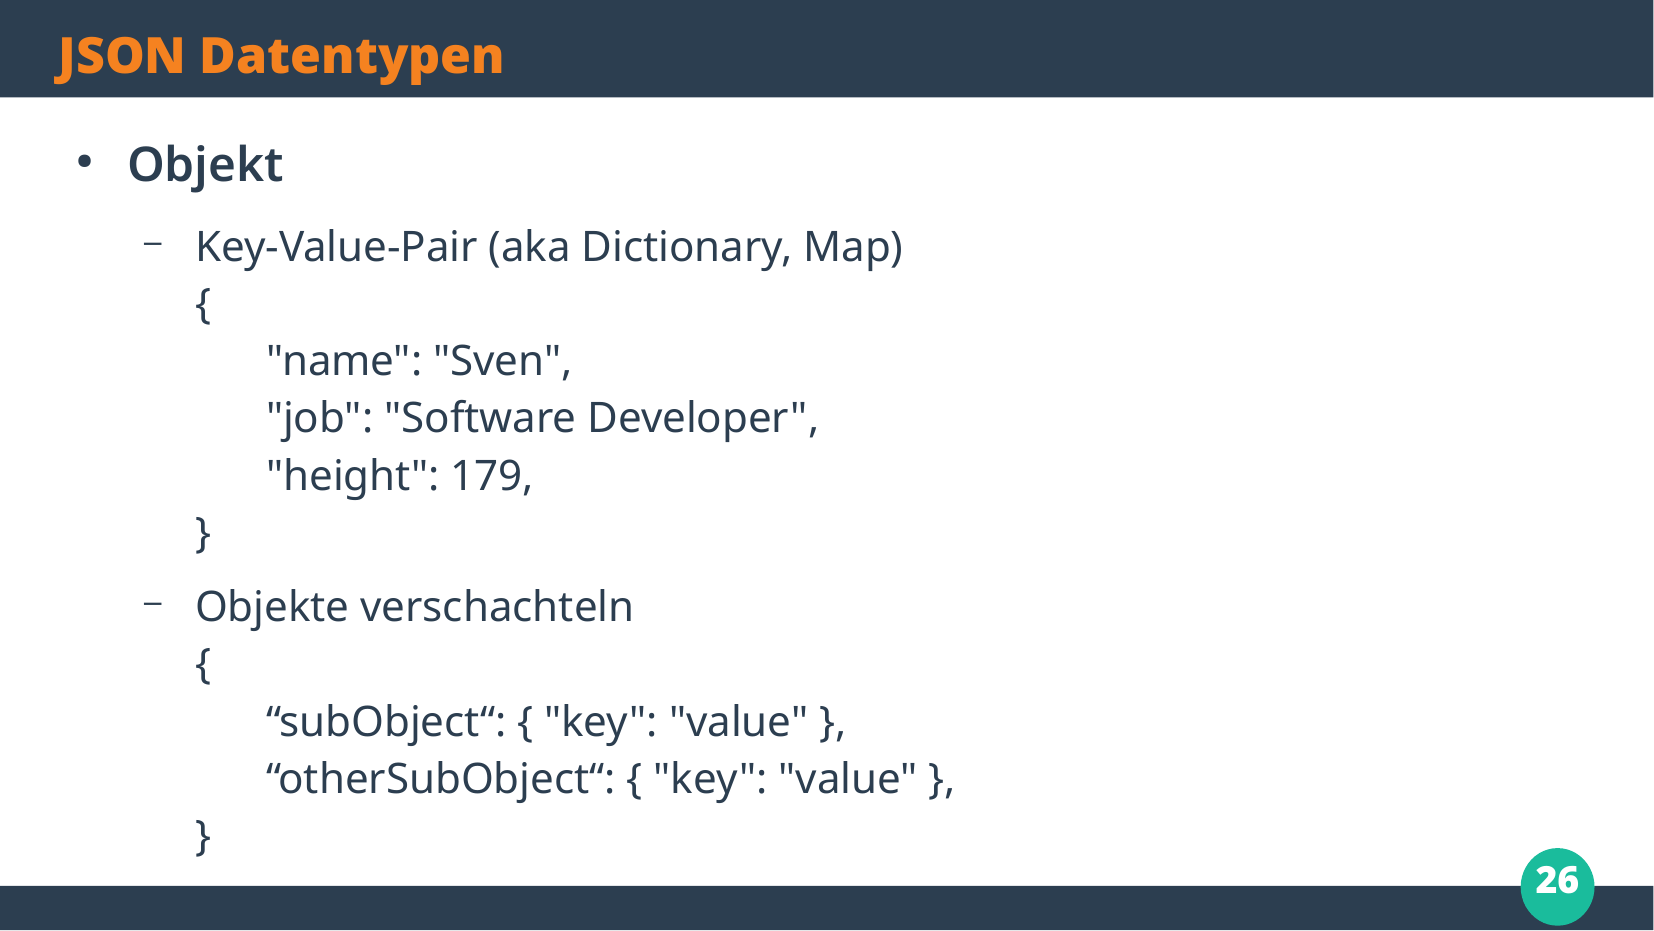

# JSON Datentypen
Objekt
Key-Value-Pair (aka Dictionary, Map)
{
	"name": "Sven",
	"job": "Software Developer",
	"height": 179,
}
Objekte verschachteln
{
	“subObject“: { "key": "value" },
	“otherSubObject“: { "key": "value" },
}
26